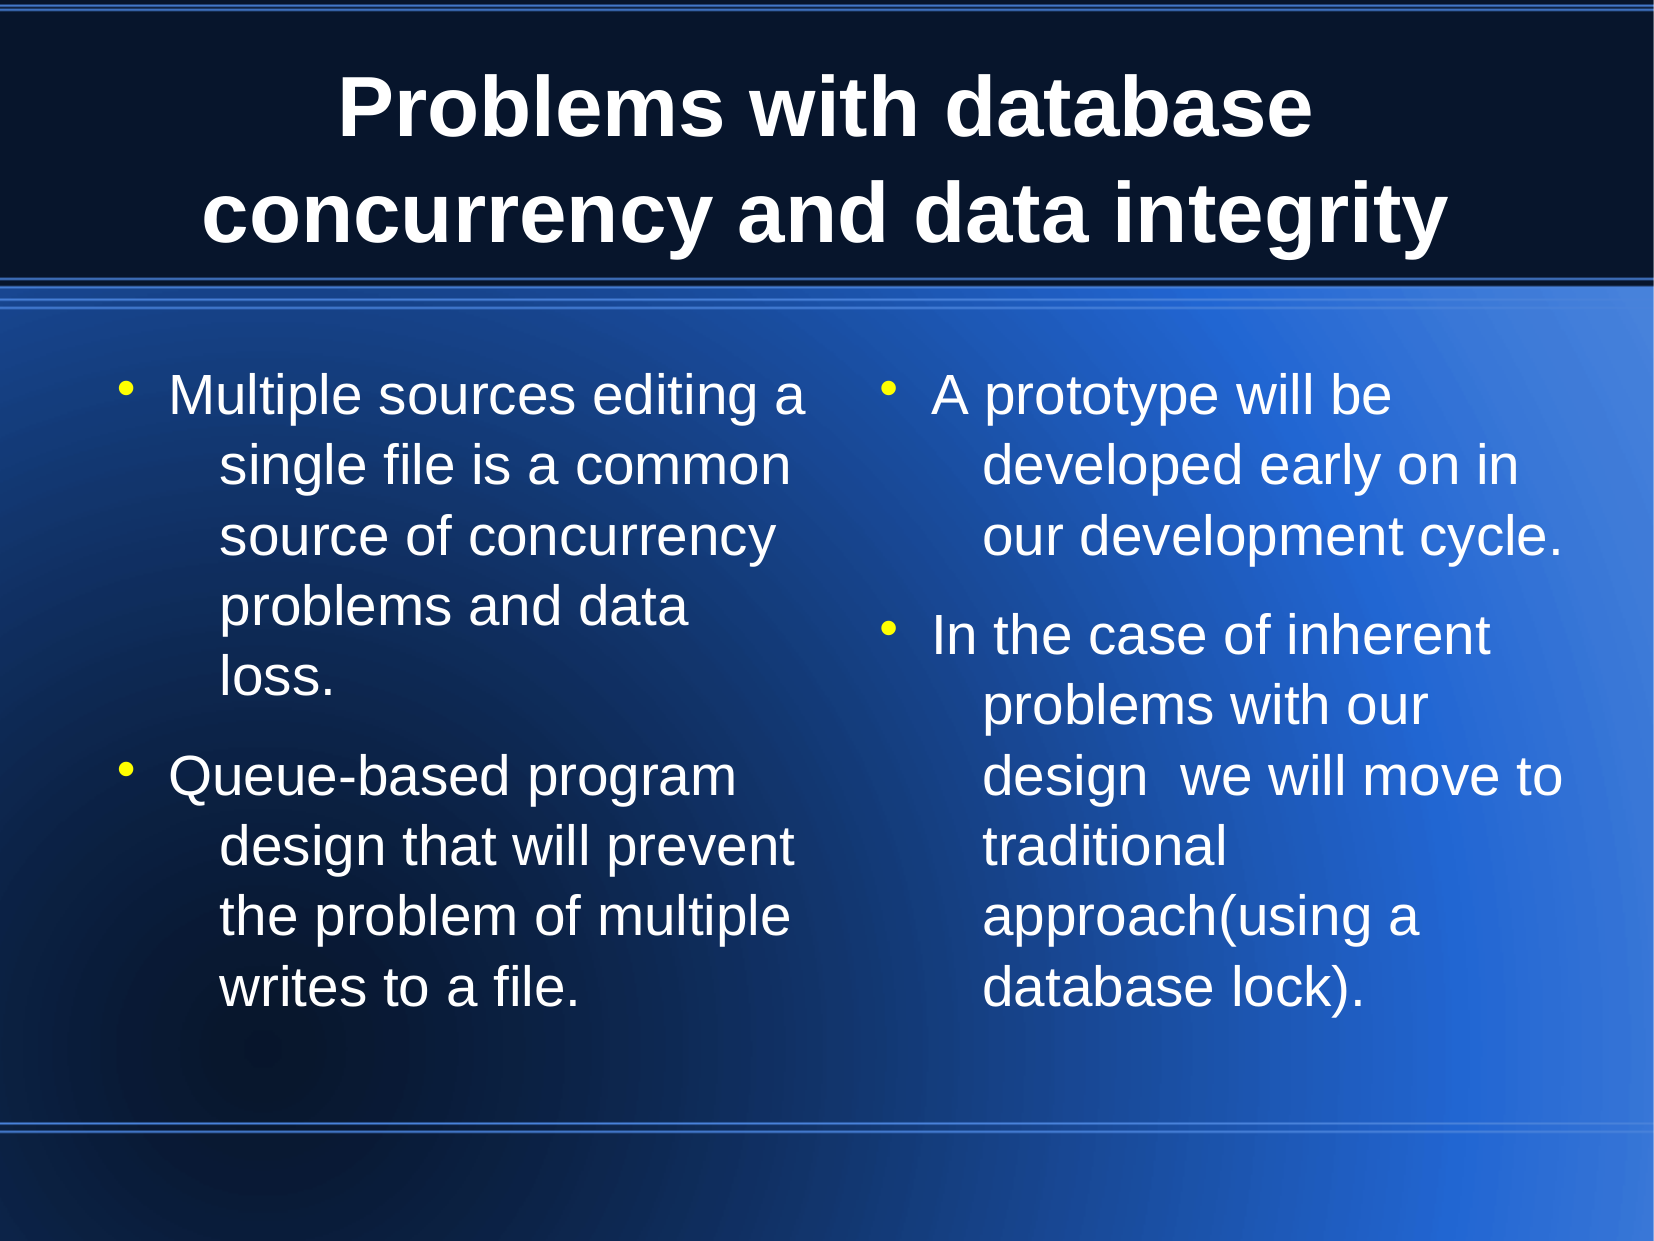

# Problems with database concurrency and data integrity
Multiple sources editing a single file is a common source of concurrency problems and data loss.
Queue-based program design that will prevent the problem of multiple writes to a file.
A prototype will be developed early on in our development cycle.
In the case of inherent problems with our design we will move to traditional approach(using a database lock).